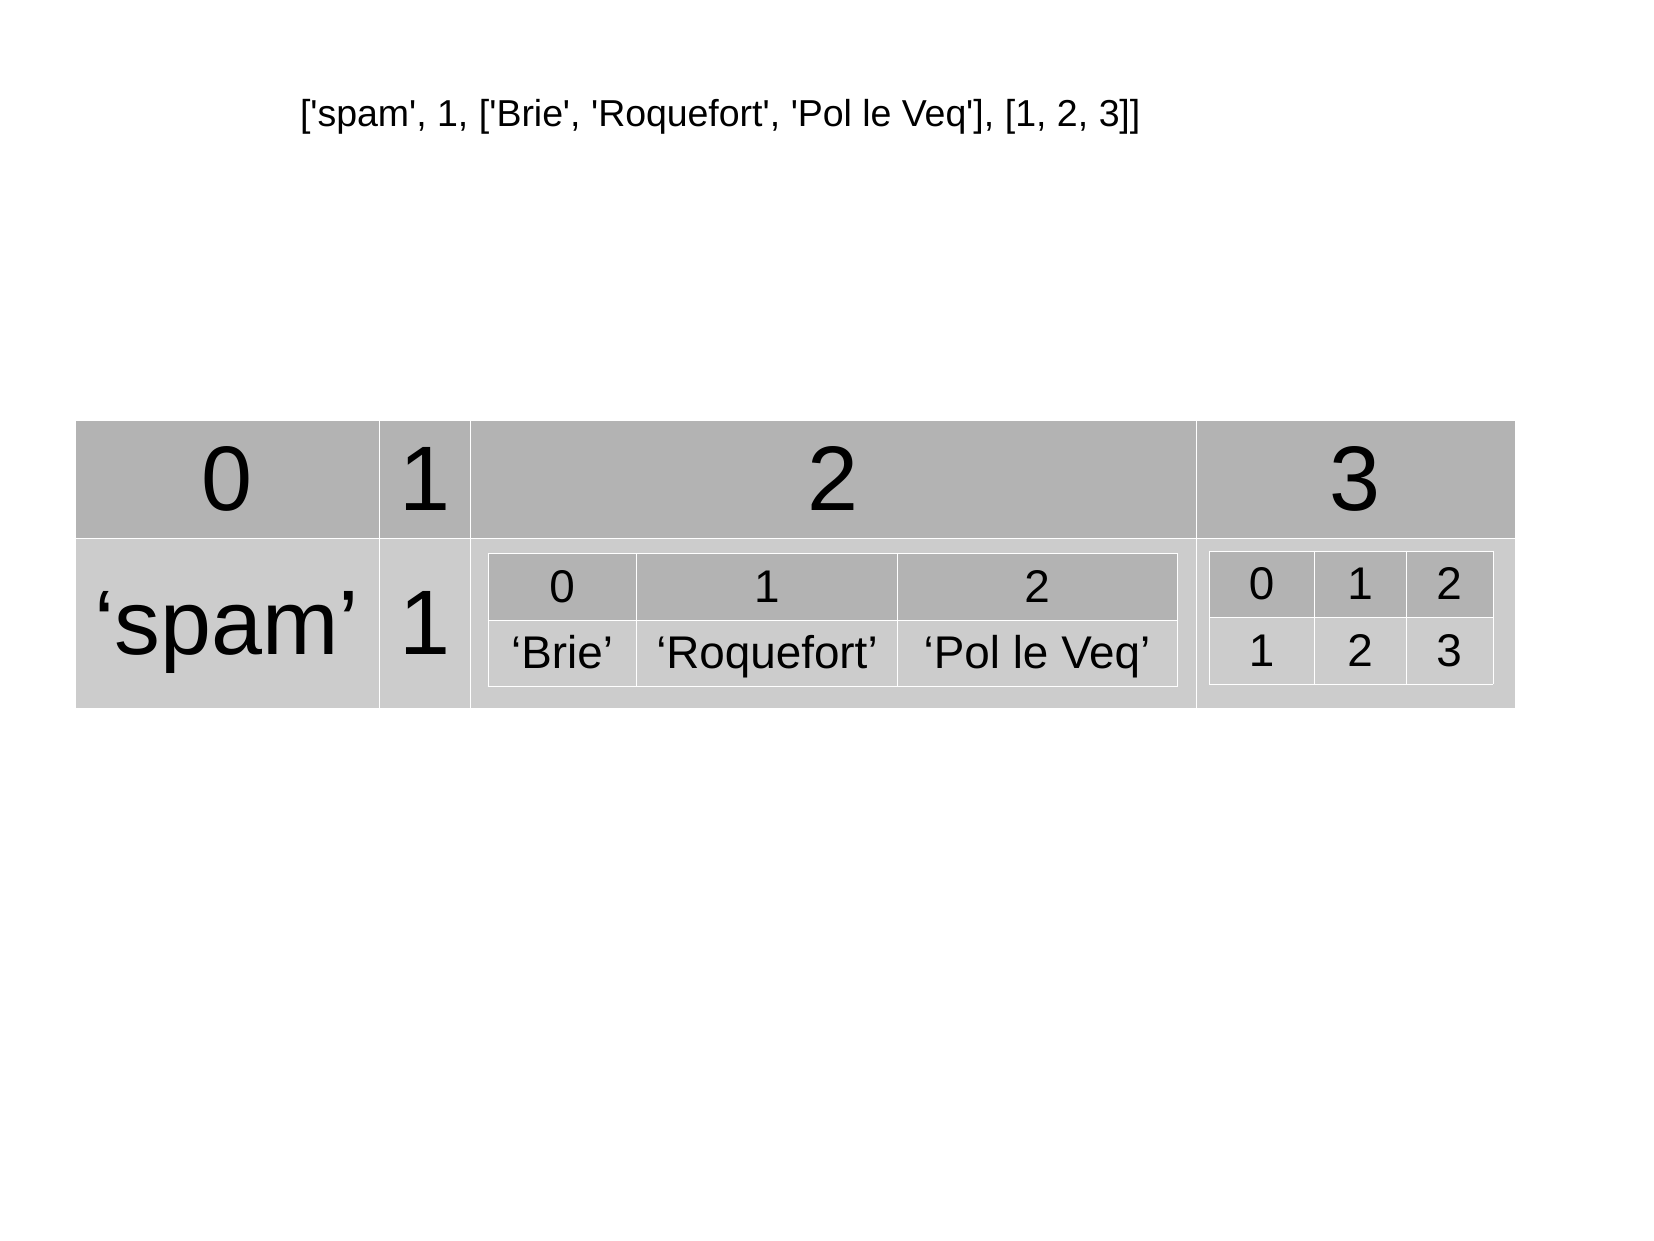

['spam', 1, ['Brie', 'Roquefort', 'Pol le Veq'], [1, 2, 3]]
| 0 | 1 | 2 | 3 |
| --- | --- | --- | --- |
| ‘spam’ | 1 | | |
| 0 | 1 | 2 |
| --- | --- | --- |
| 1 | 2 | 3 |
| 0 | 1 | 2 |
| --- | --- | --- |
| ‘Brie’ | ‘Roquefort’ | ‘Pol le Veq’ |